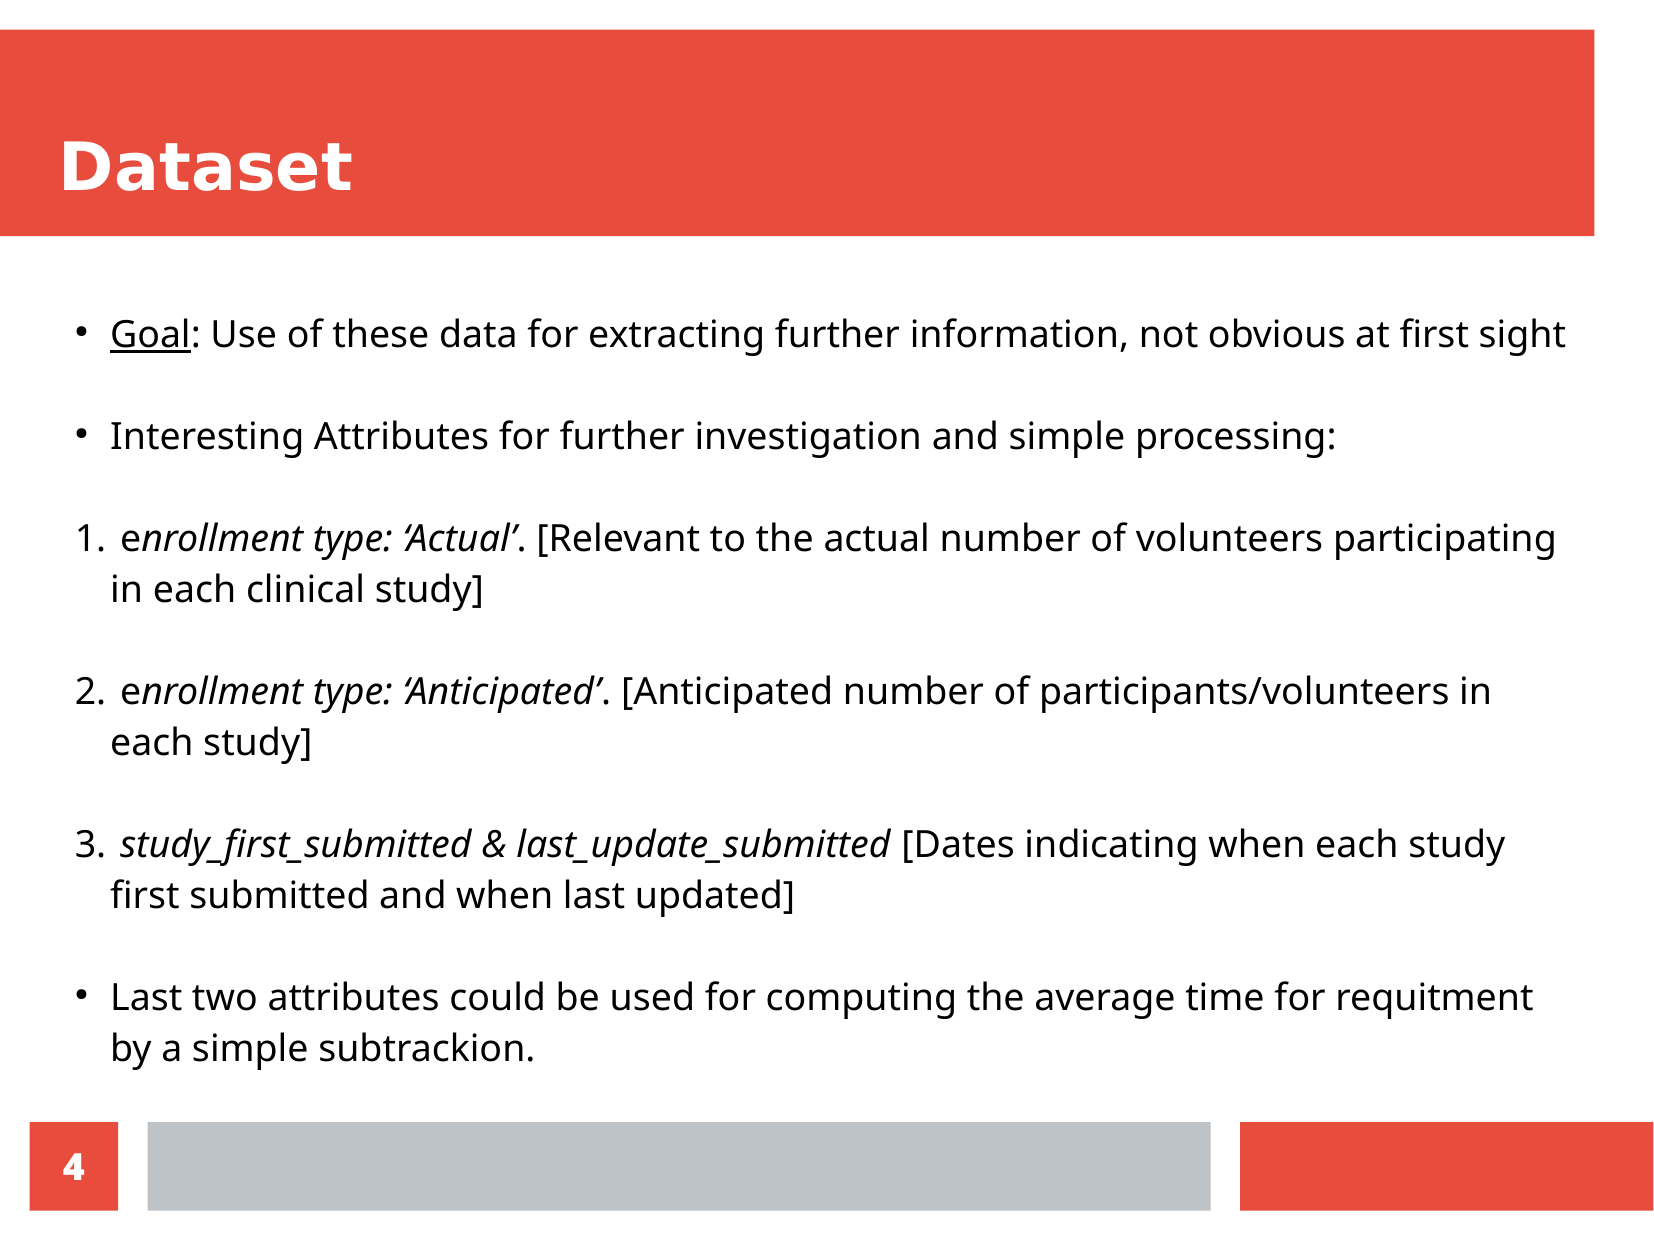

# Dataset
Goal: Use of these data for extracting further information, not obvious at first sight
Interesting Attributes for further investigation and simple processing:
 enrollment type: ‘Actual’. [Relevant to the actual number of volunteers participating in each clinical study]
 enrollment type: ‘Anticipated’. [Anticipated number of participants/volunteers in each study]
 study_first_submitted & last_update_submitted [Dates indicating when each study first submitted and when last updated]
Last two attributes could be used for computing the average time for requitment by a simple subtrackion.
4